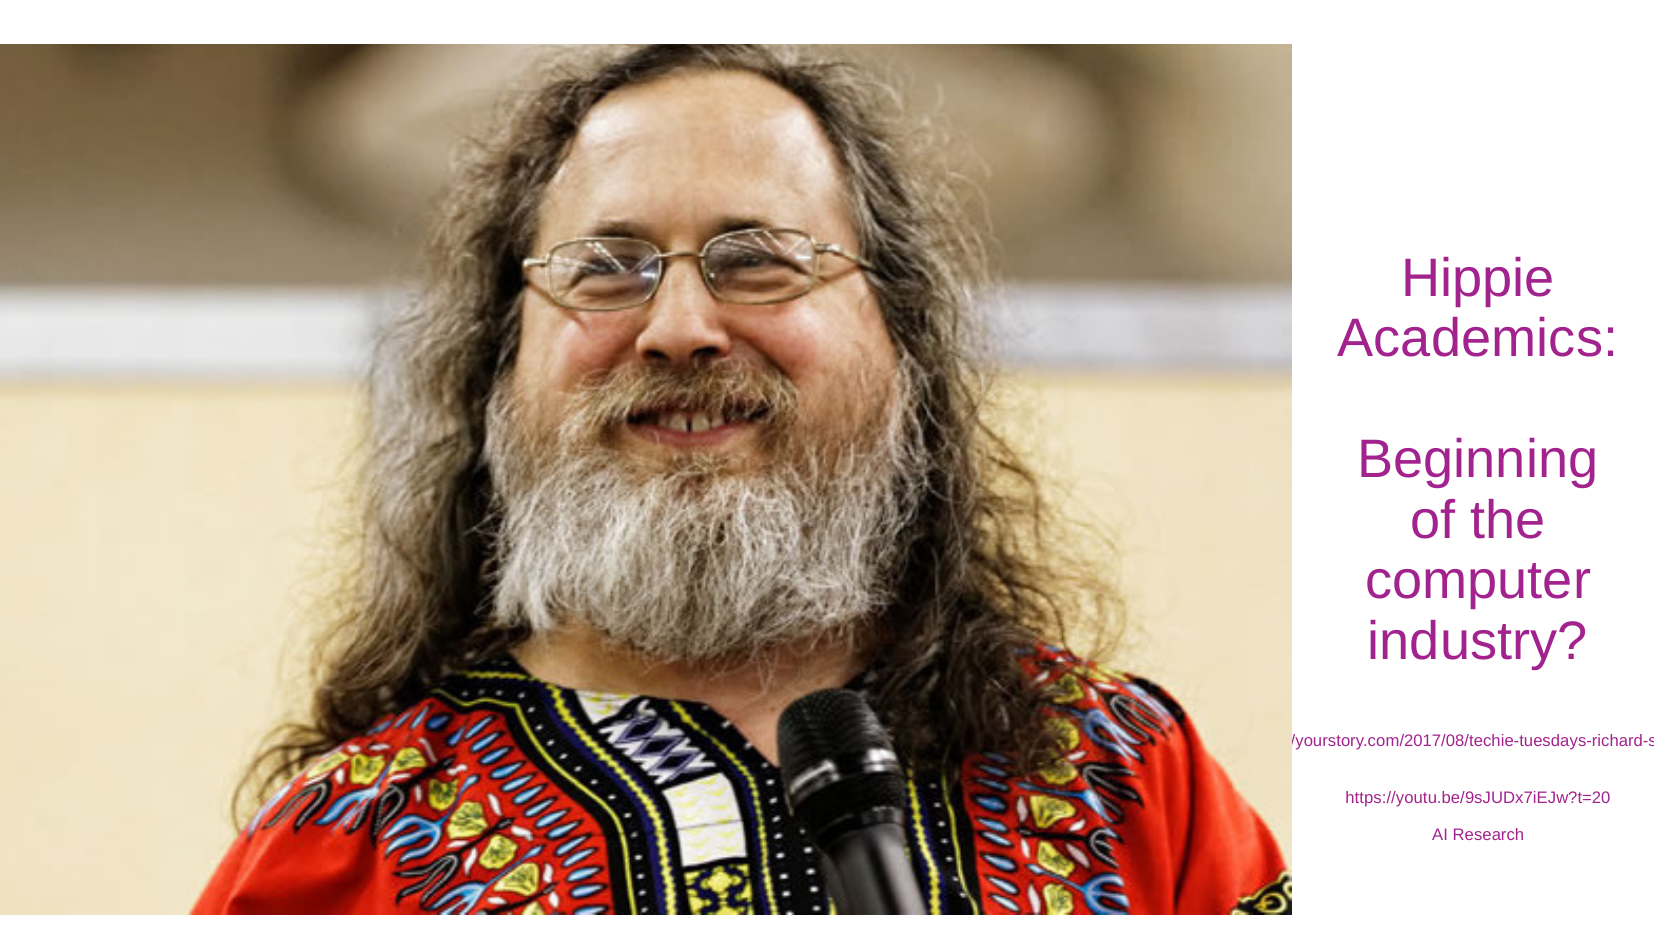

Hippie
Academics:
Beginning
of the
computer
industry?
https://yourstory.com/2017/08/techie-tuesdays-richard-stallman
https://youtu.be/9sJUDx7iEJw?t=20
AI Research